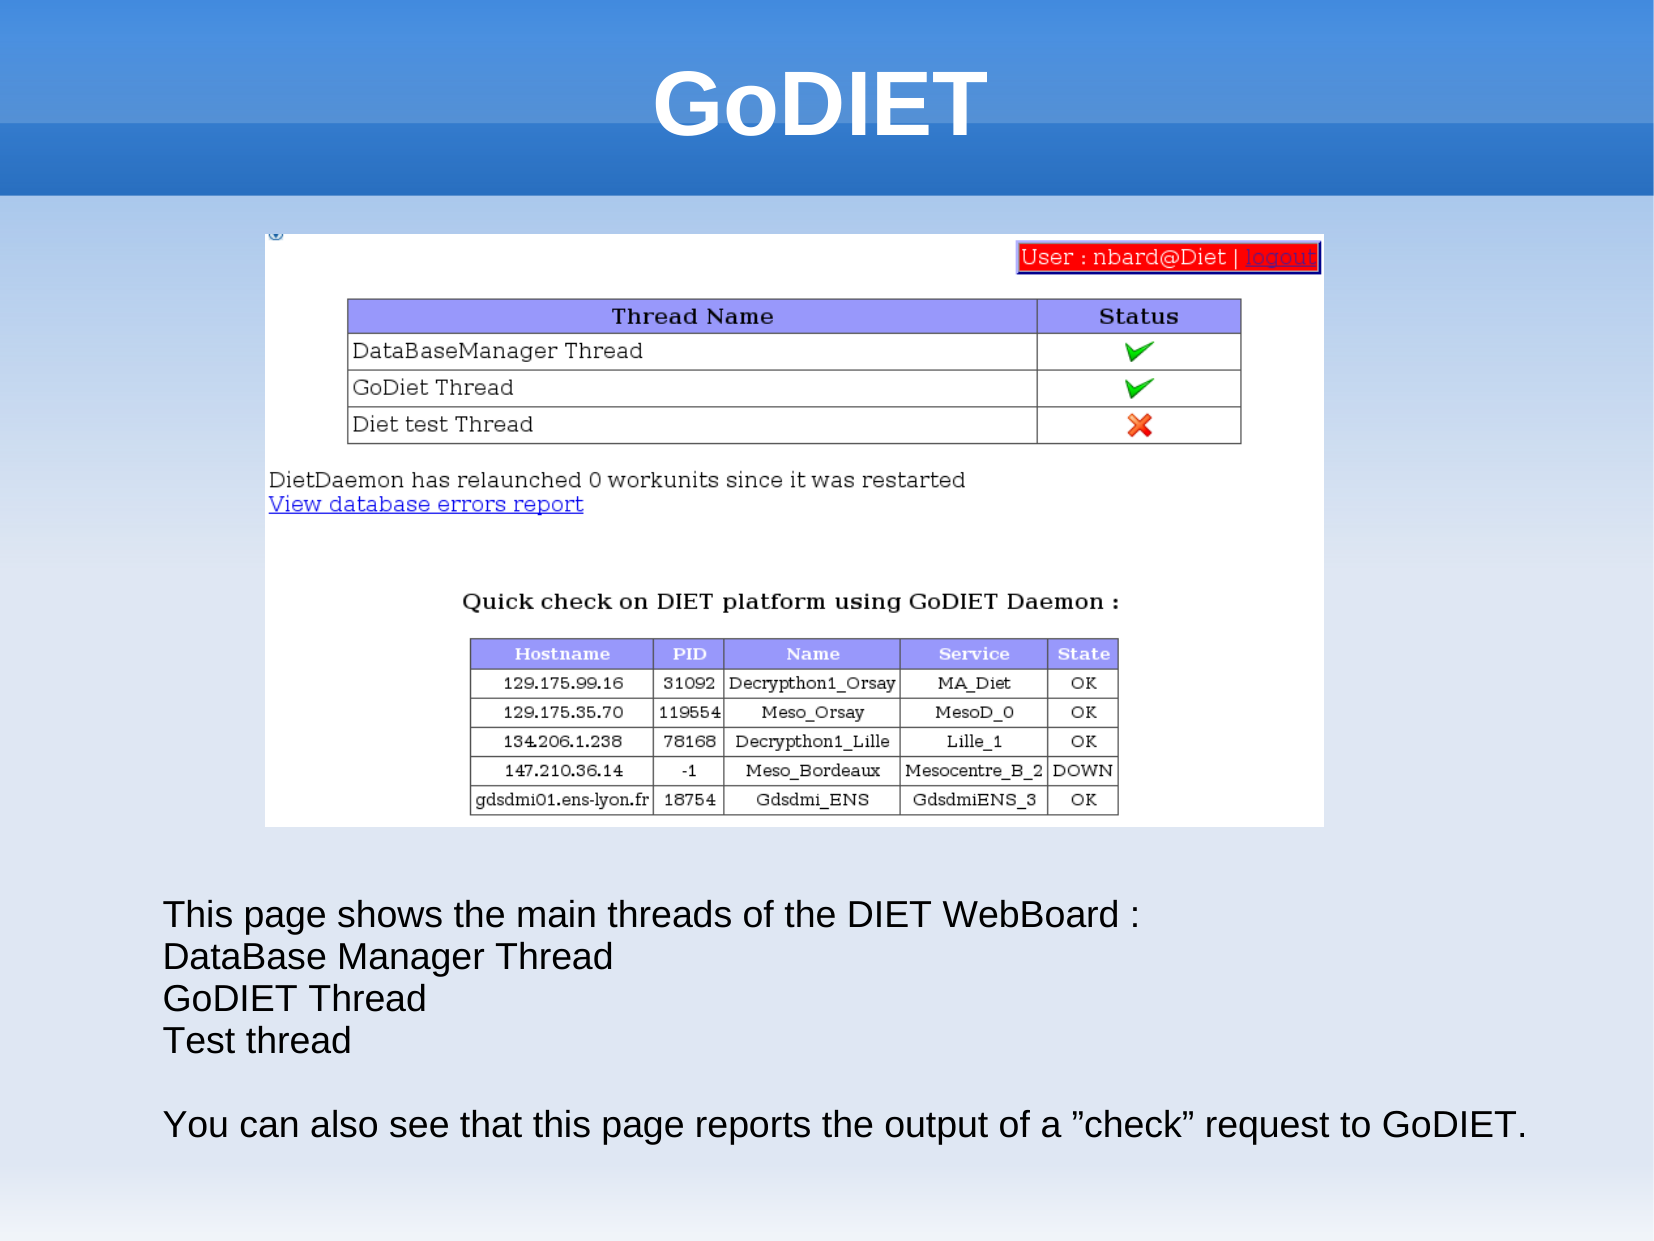

# GoDIET
This page shows the main threads of the DIET WebBoard :
DataBase Manager Thread
GoDIET Thread
Test thread
You can also see that this page reports the output of a ”check” request to GoDIET.